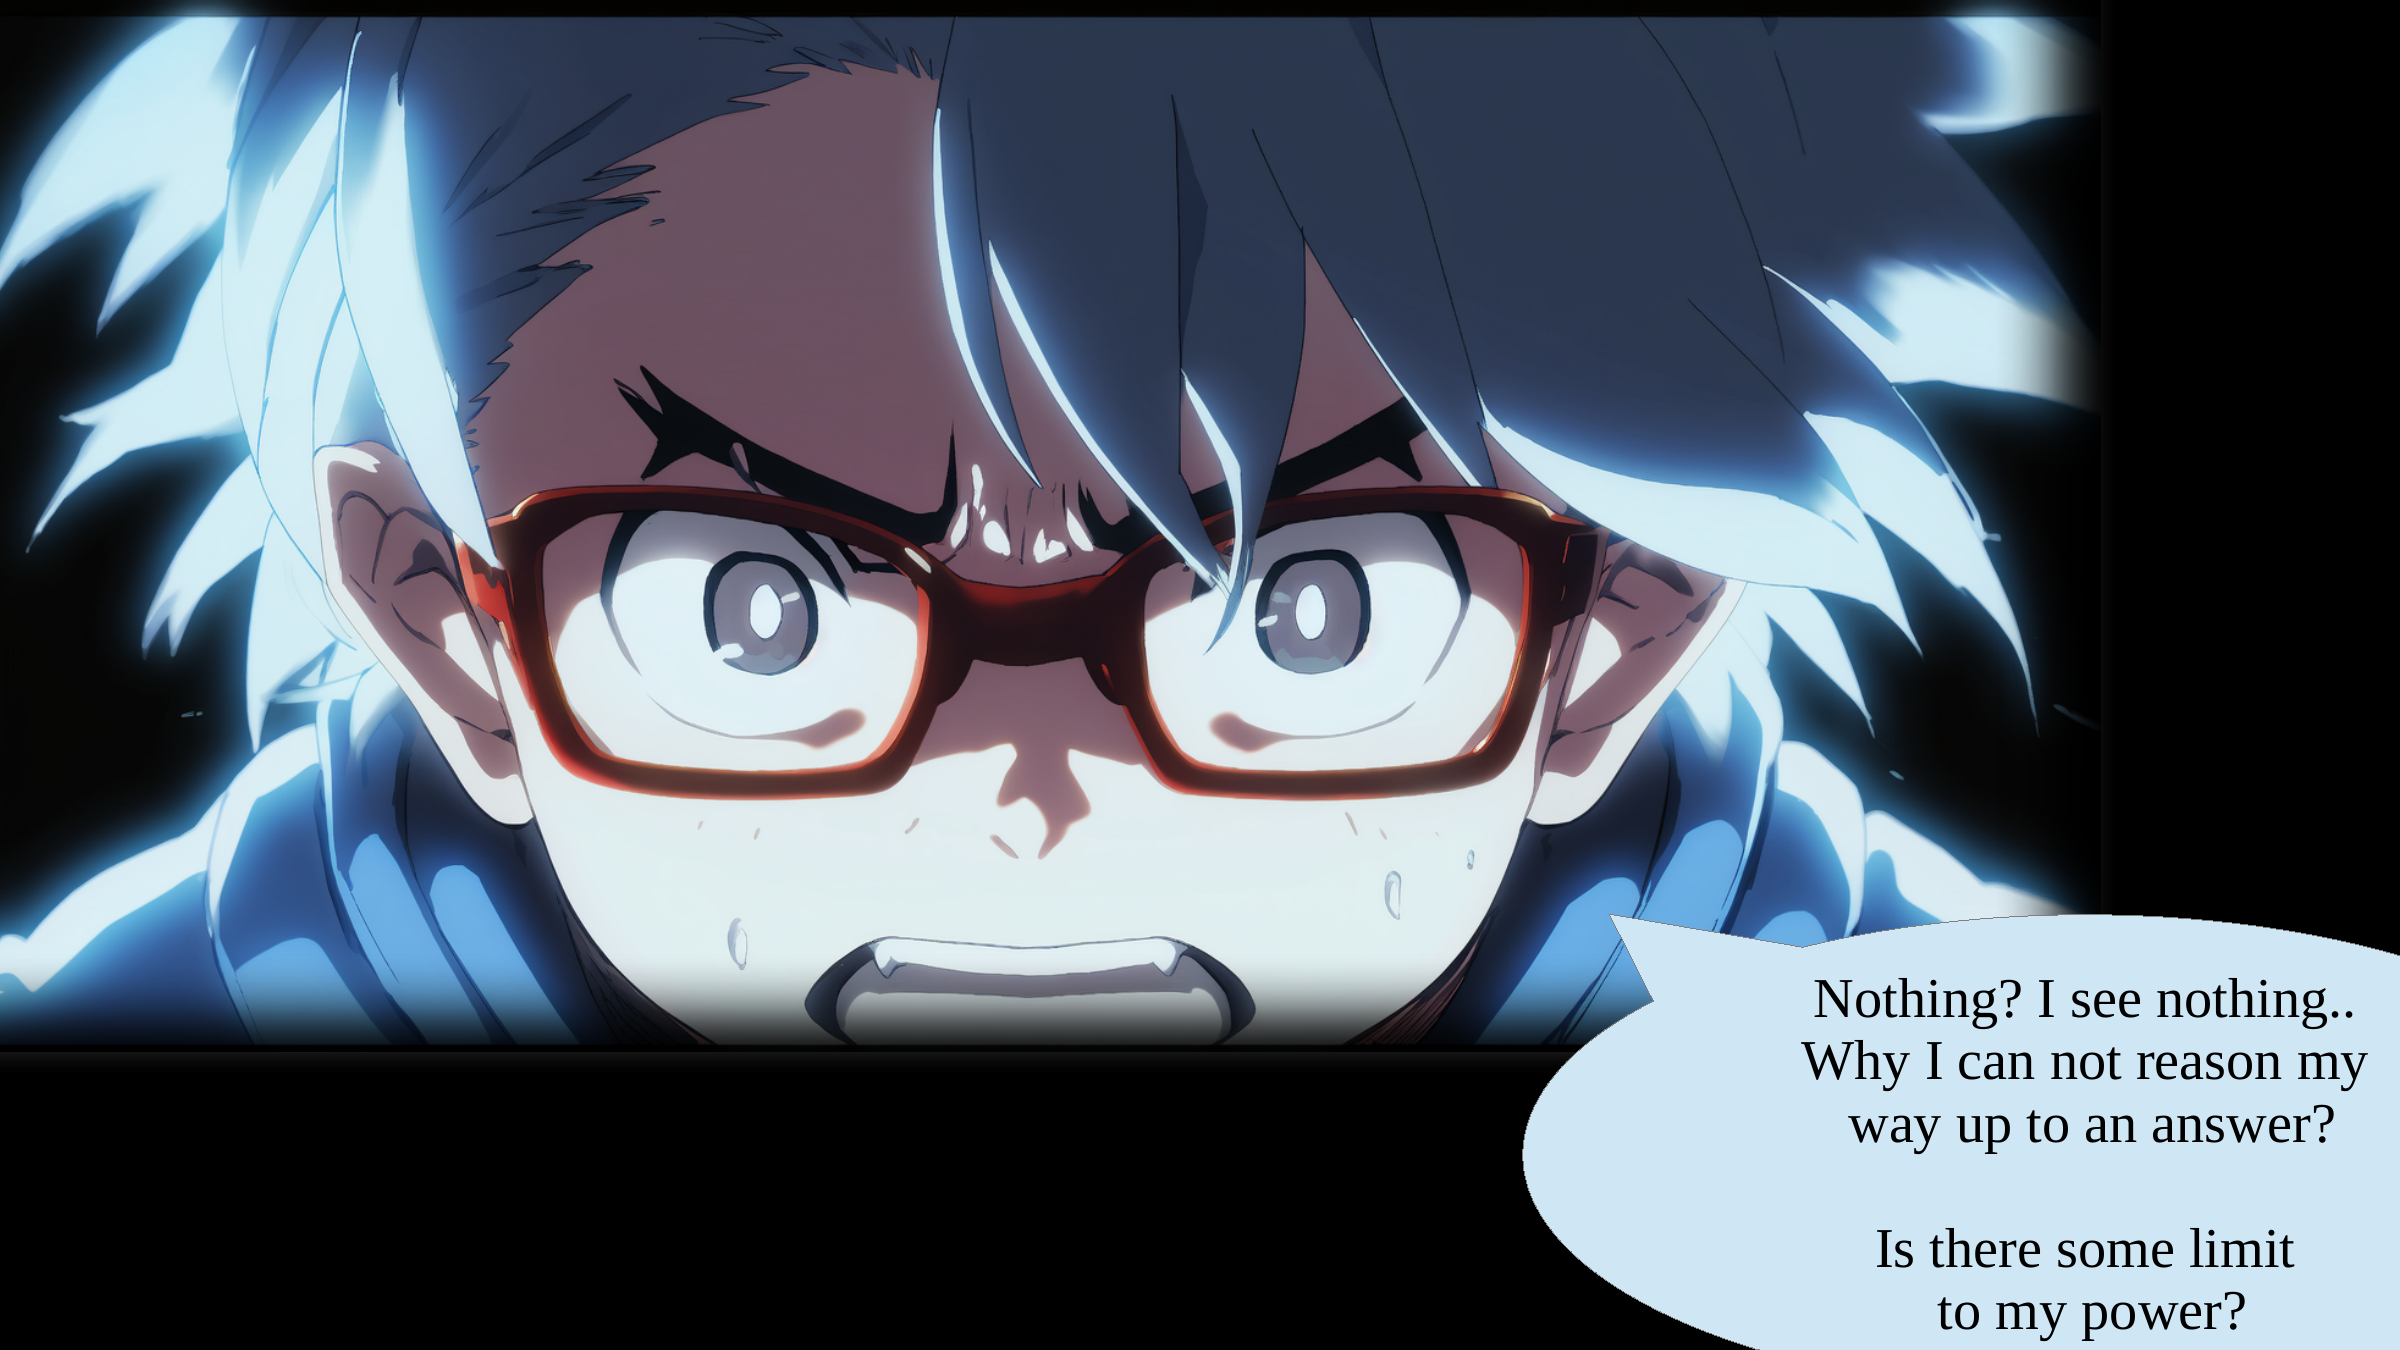

Nothing? I see nothing..
Why I can not reason my
 way up to an answer?
Is there some limit
 to my power?